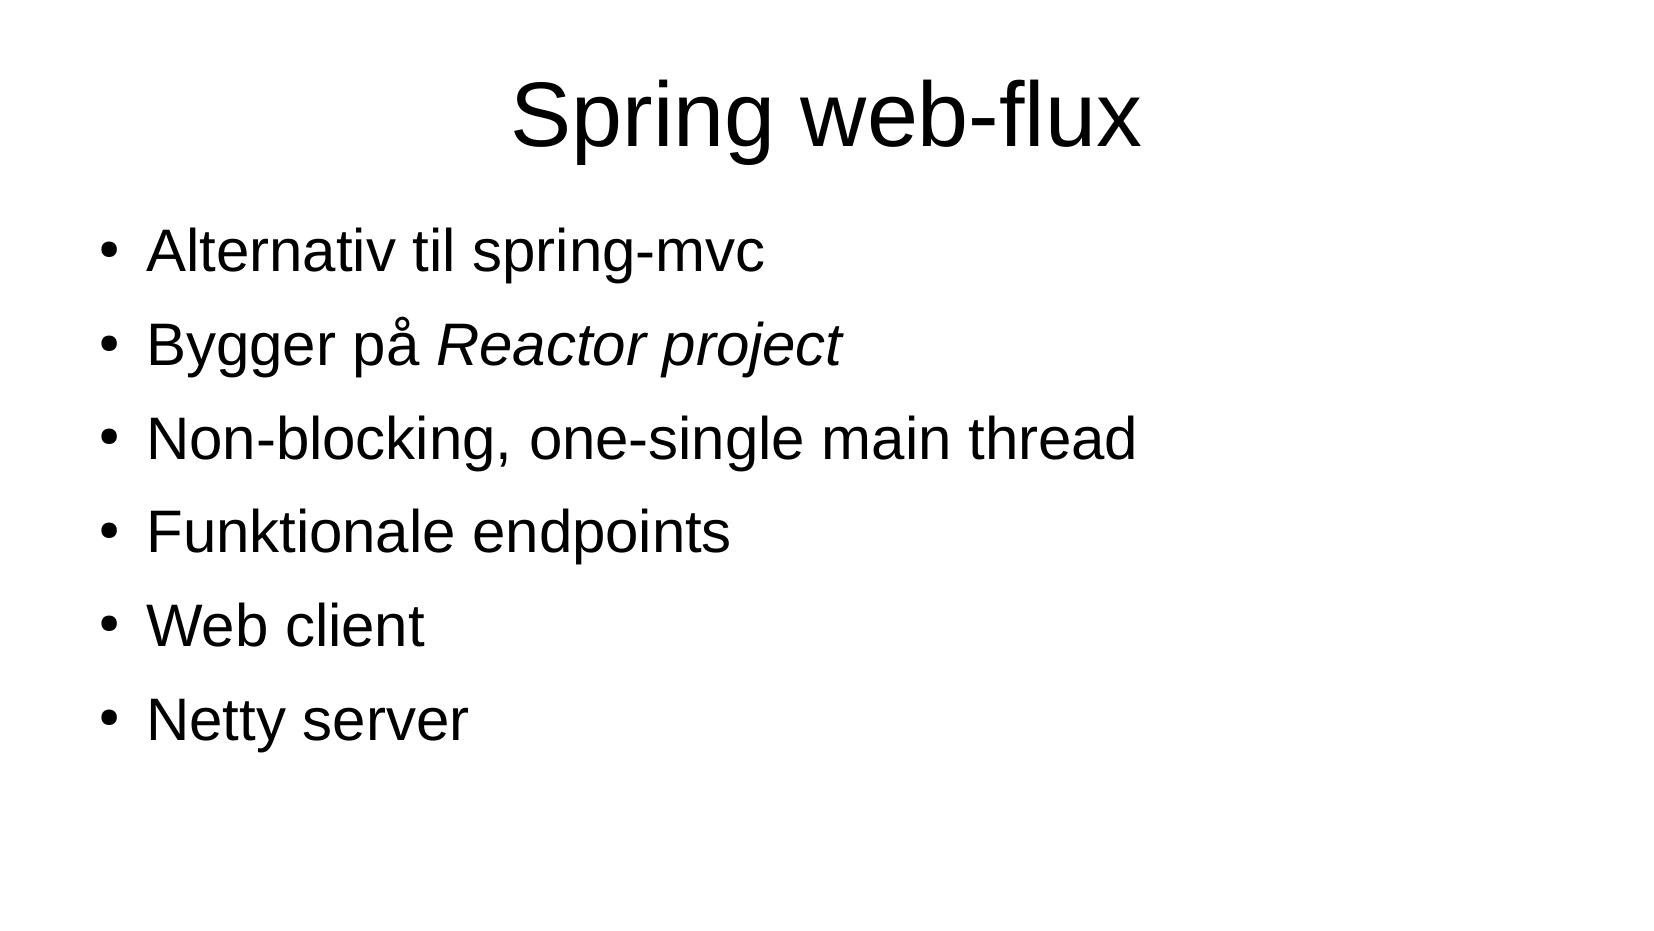

# Spring web-flux
Alternativ til spring-mvc
Bygger på Reactor project
Non-blocking, one-single main thread
Funktionale endpoints
Web client
Netty server